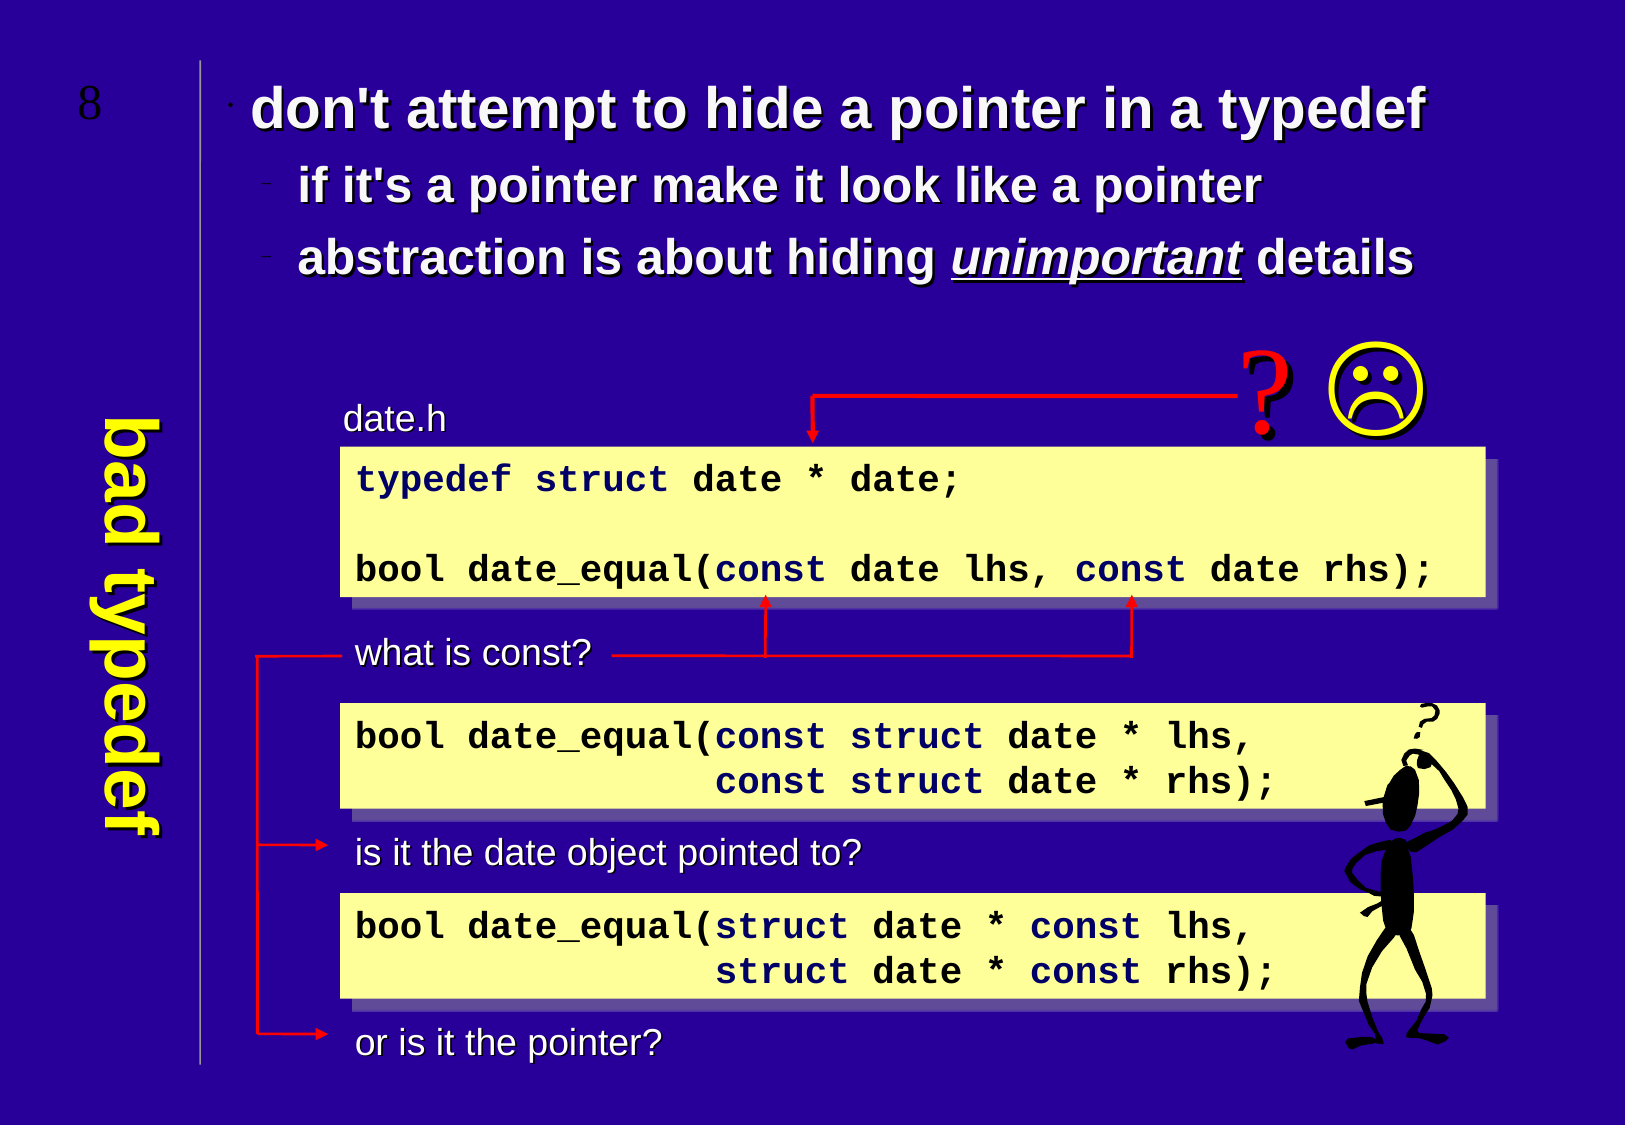

8
 don't attempt to hide a pointer in a typedef
if it's a pointer make it look like a pointer
abstraction is about hiding unimportant details
# bad typedef
?

date.h
typedef struct date * date;
bool date_equal(const date lhs, const date rhs);
what is const?
bool date_equal(const struct date * lhs,
 const struct date * rhs);
is it the date object pointed to?
bool date_equal(struct date * const lhs,
 struct date * const rhs);
or is it the pointer?